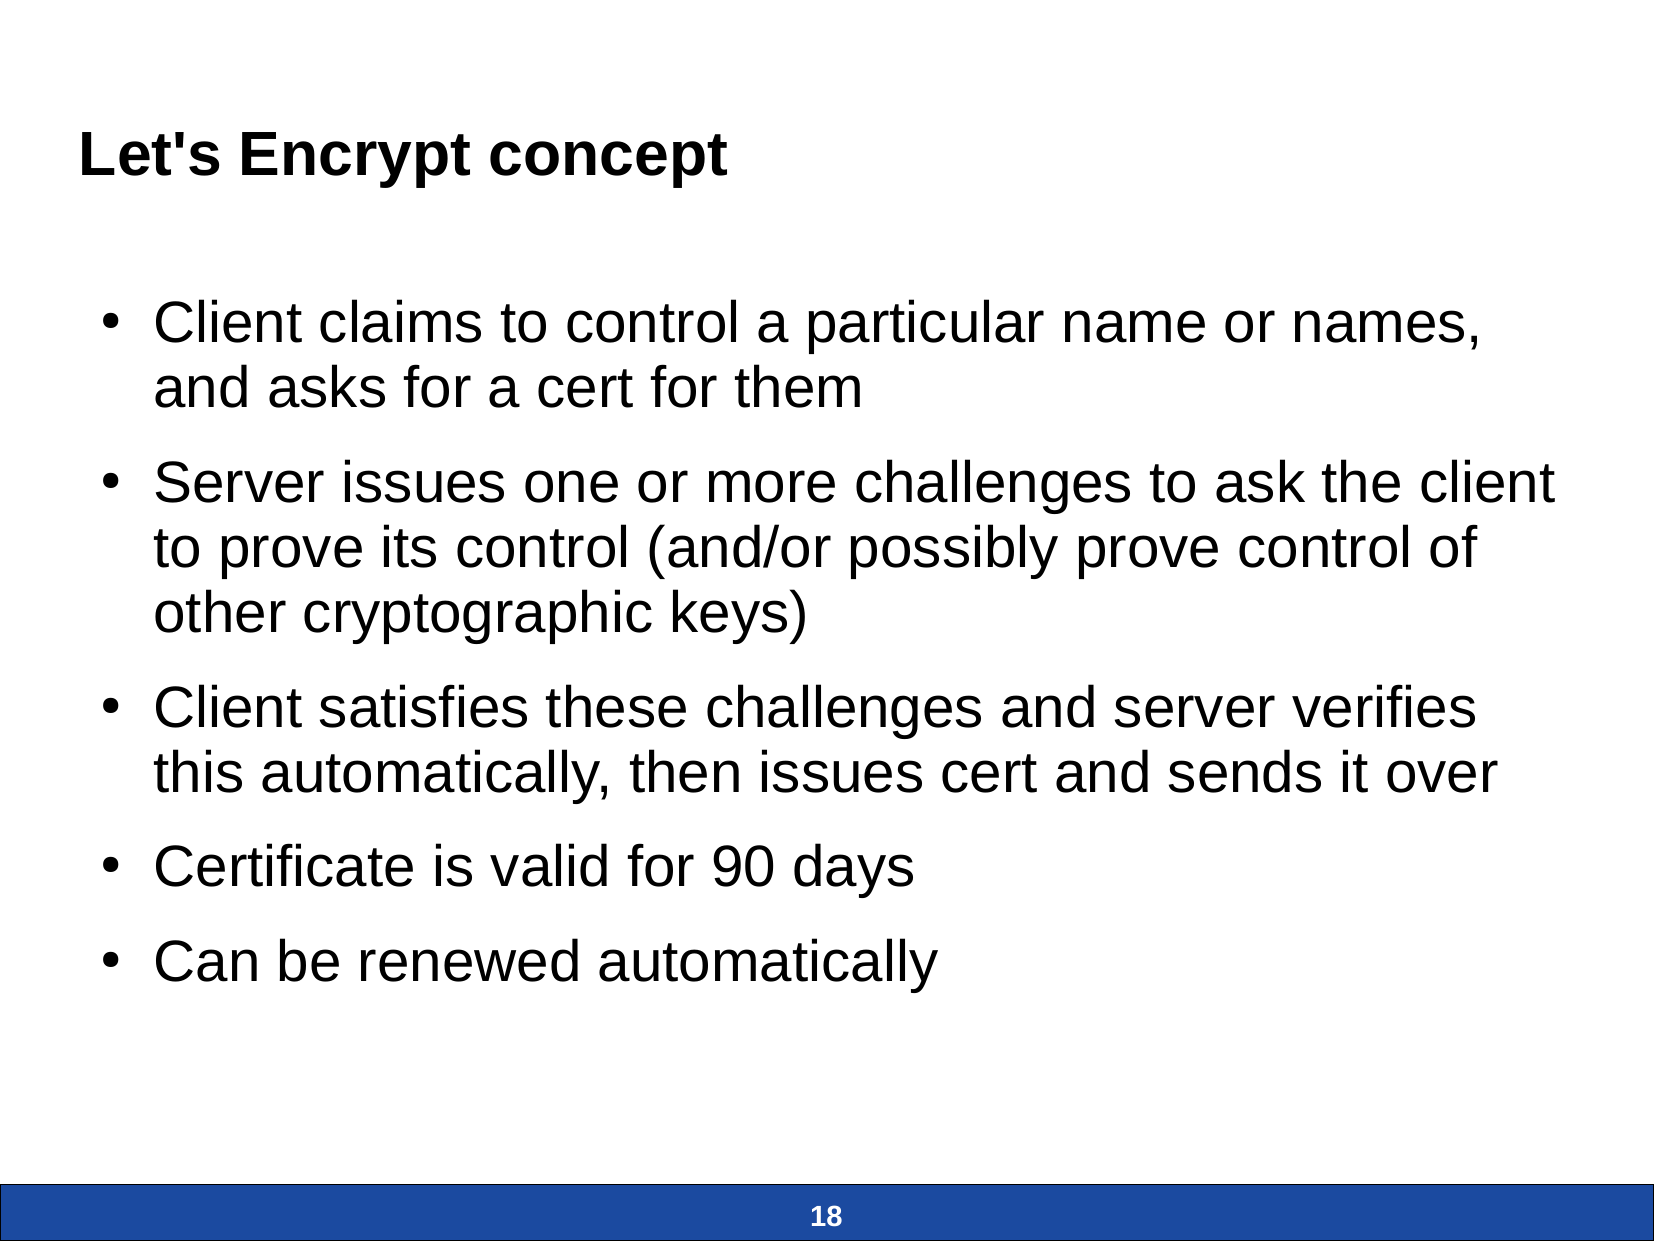

# Let's Encrypt concept
Client claims to control a particular name or names, and asks for a cert for them
Server issues one or more challenges to ask the client to prove its control (and/or possibly prove control of other cryptographic keys)
Client satisfies these challenges and server verifies this automatically, then issues cert and sends it over
Certificate is valid for 90 days
Can be renewed automatically
18